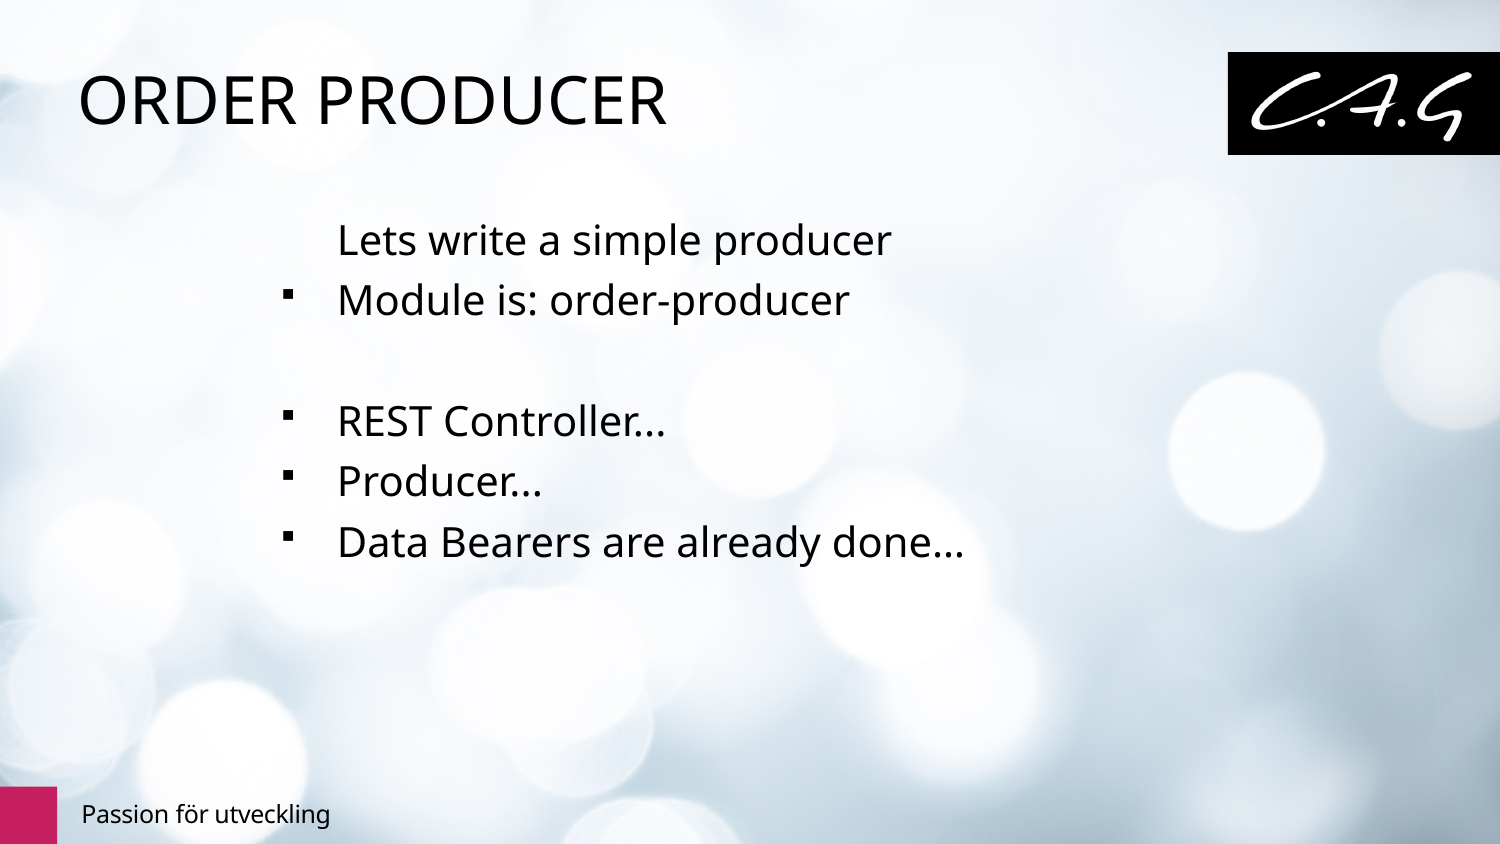

# OrDer Producer
Lets write a simple producer
Module is: order-producer
REST Controller...
Producer...
Data Bearers are already done…